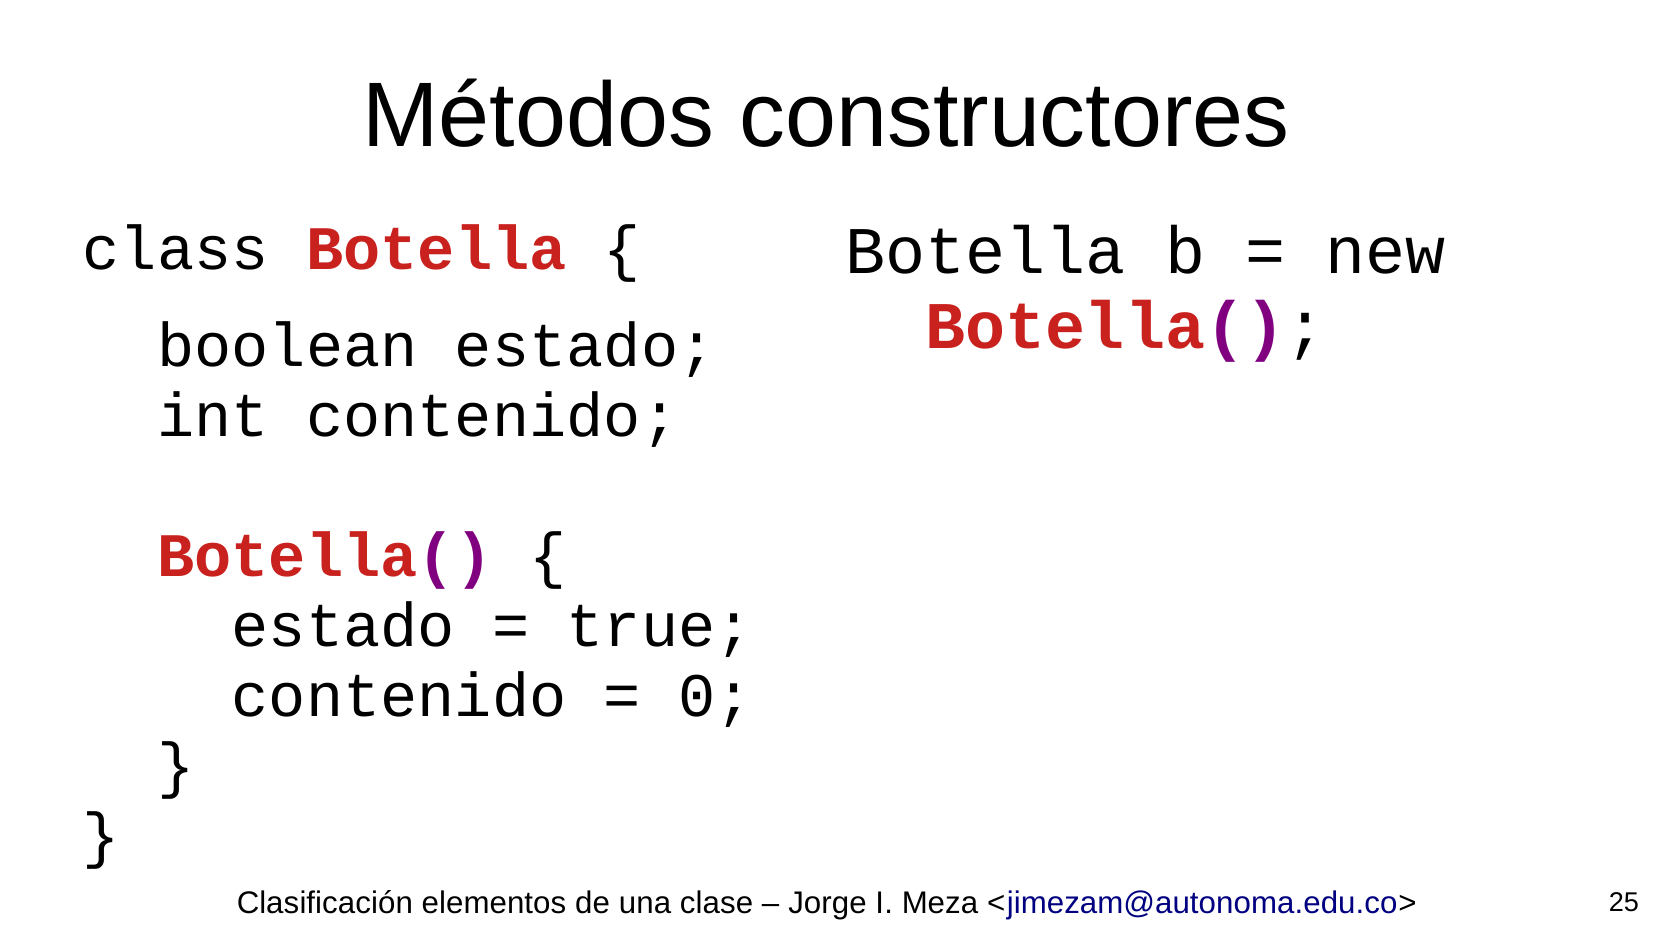

# Métodos constructores
class Botella {
 boolean estado;
 int contenido;
 Botella() {
 estado = true;
 contenido = 0;
 }
}
Botella b = new Botella();